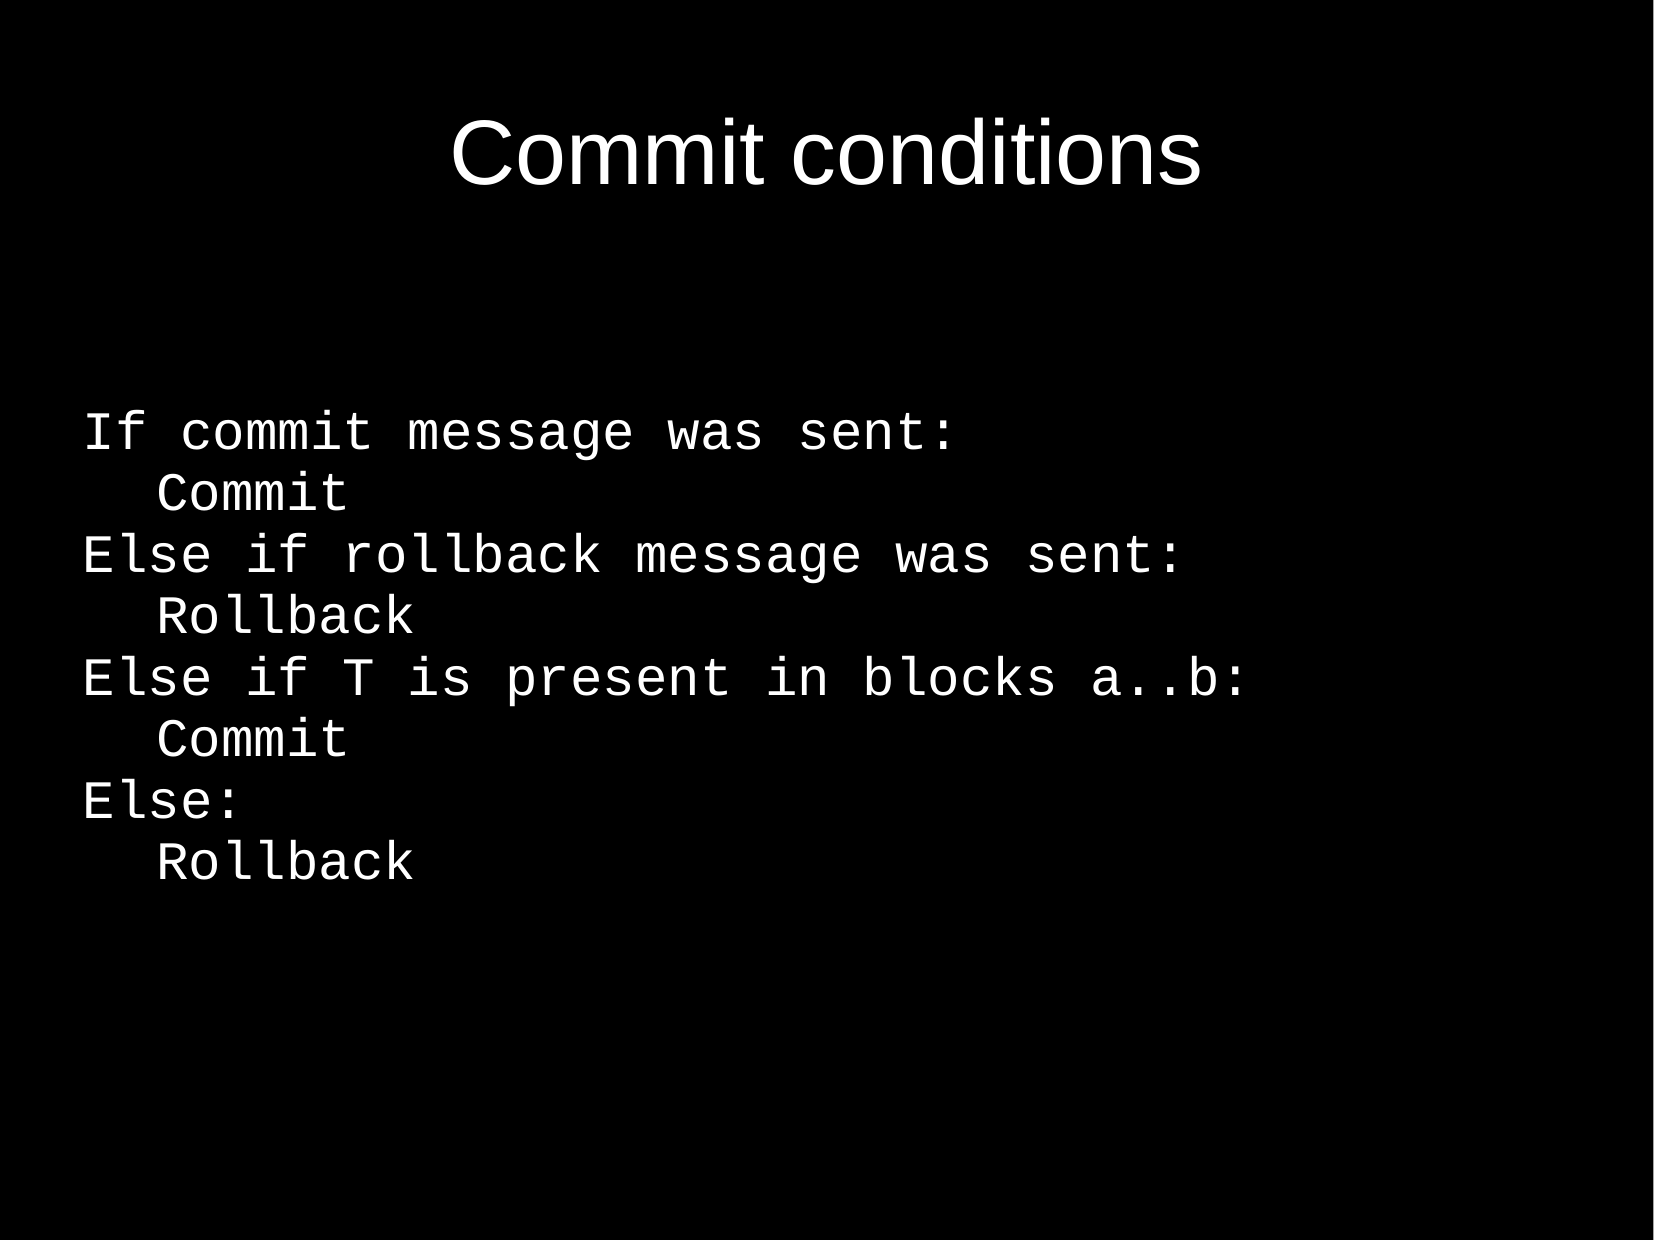

# Commit conditions
If commit message was sent:
	Commit
Else if rollback message was sent:
	Rollback
Else if T is present in blocks a..b:
	Commit
Else:
	Rollback